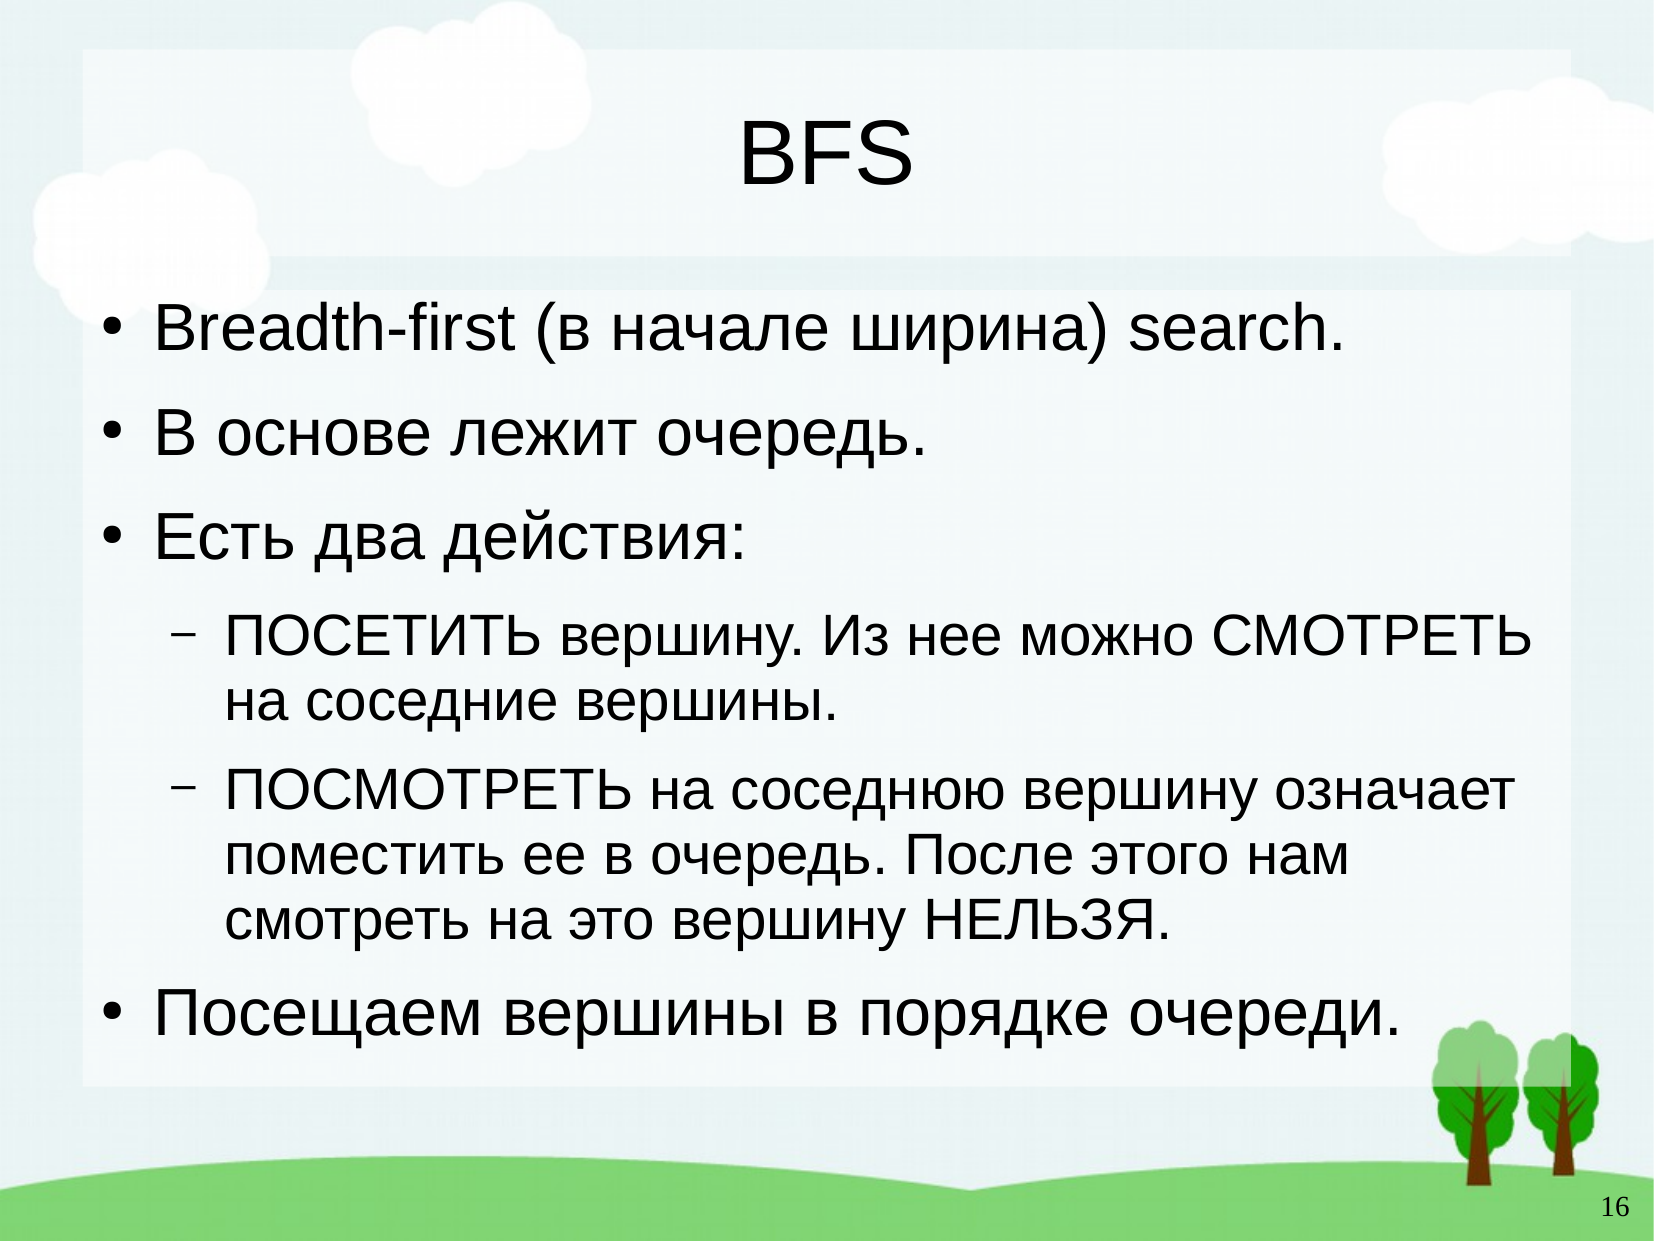

# BFS
Breadth-first (в начале ширина) search.
В основе лежит очередь.
Есть два действия:
ПОСЕТИТЬ вершину. Из нее можно СМОТРЕТЬ на соседние вершины.
ПОСМОТРЕТЬ на соседнюю вершину означает поместить ее в очередь. После этого нам смотреть на это вершину НЕЛЬЗЯ.
Посещаем вершины в порядке очереди.
16